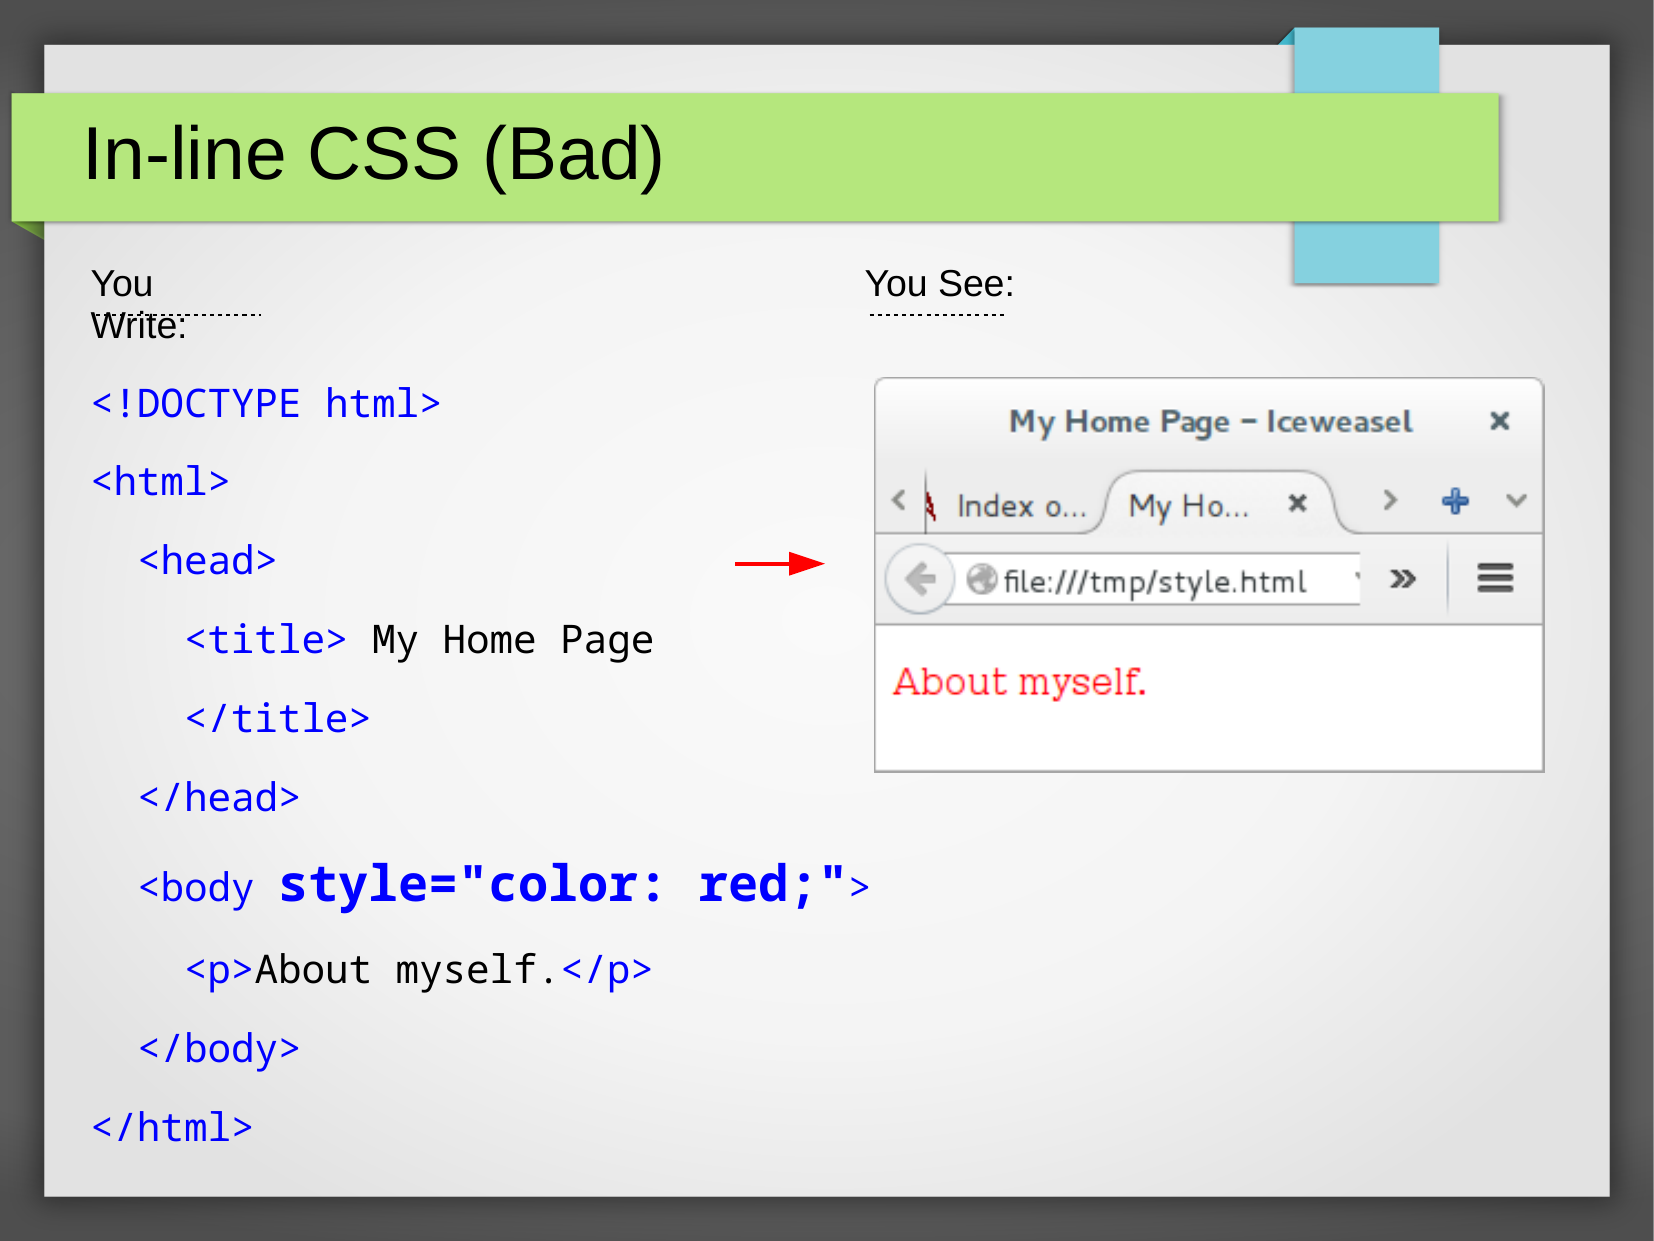

# In-line CSS (Bad)
You Write:
You See:
<!DOCTYPE html>
<html>
 <head>
 <title> My Home Page
 </title>
 </head>
 <body style="color: red;">
 <p>About myself.</p>
 </body>
</html>